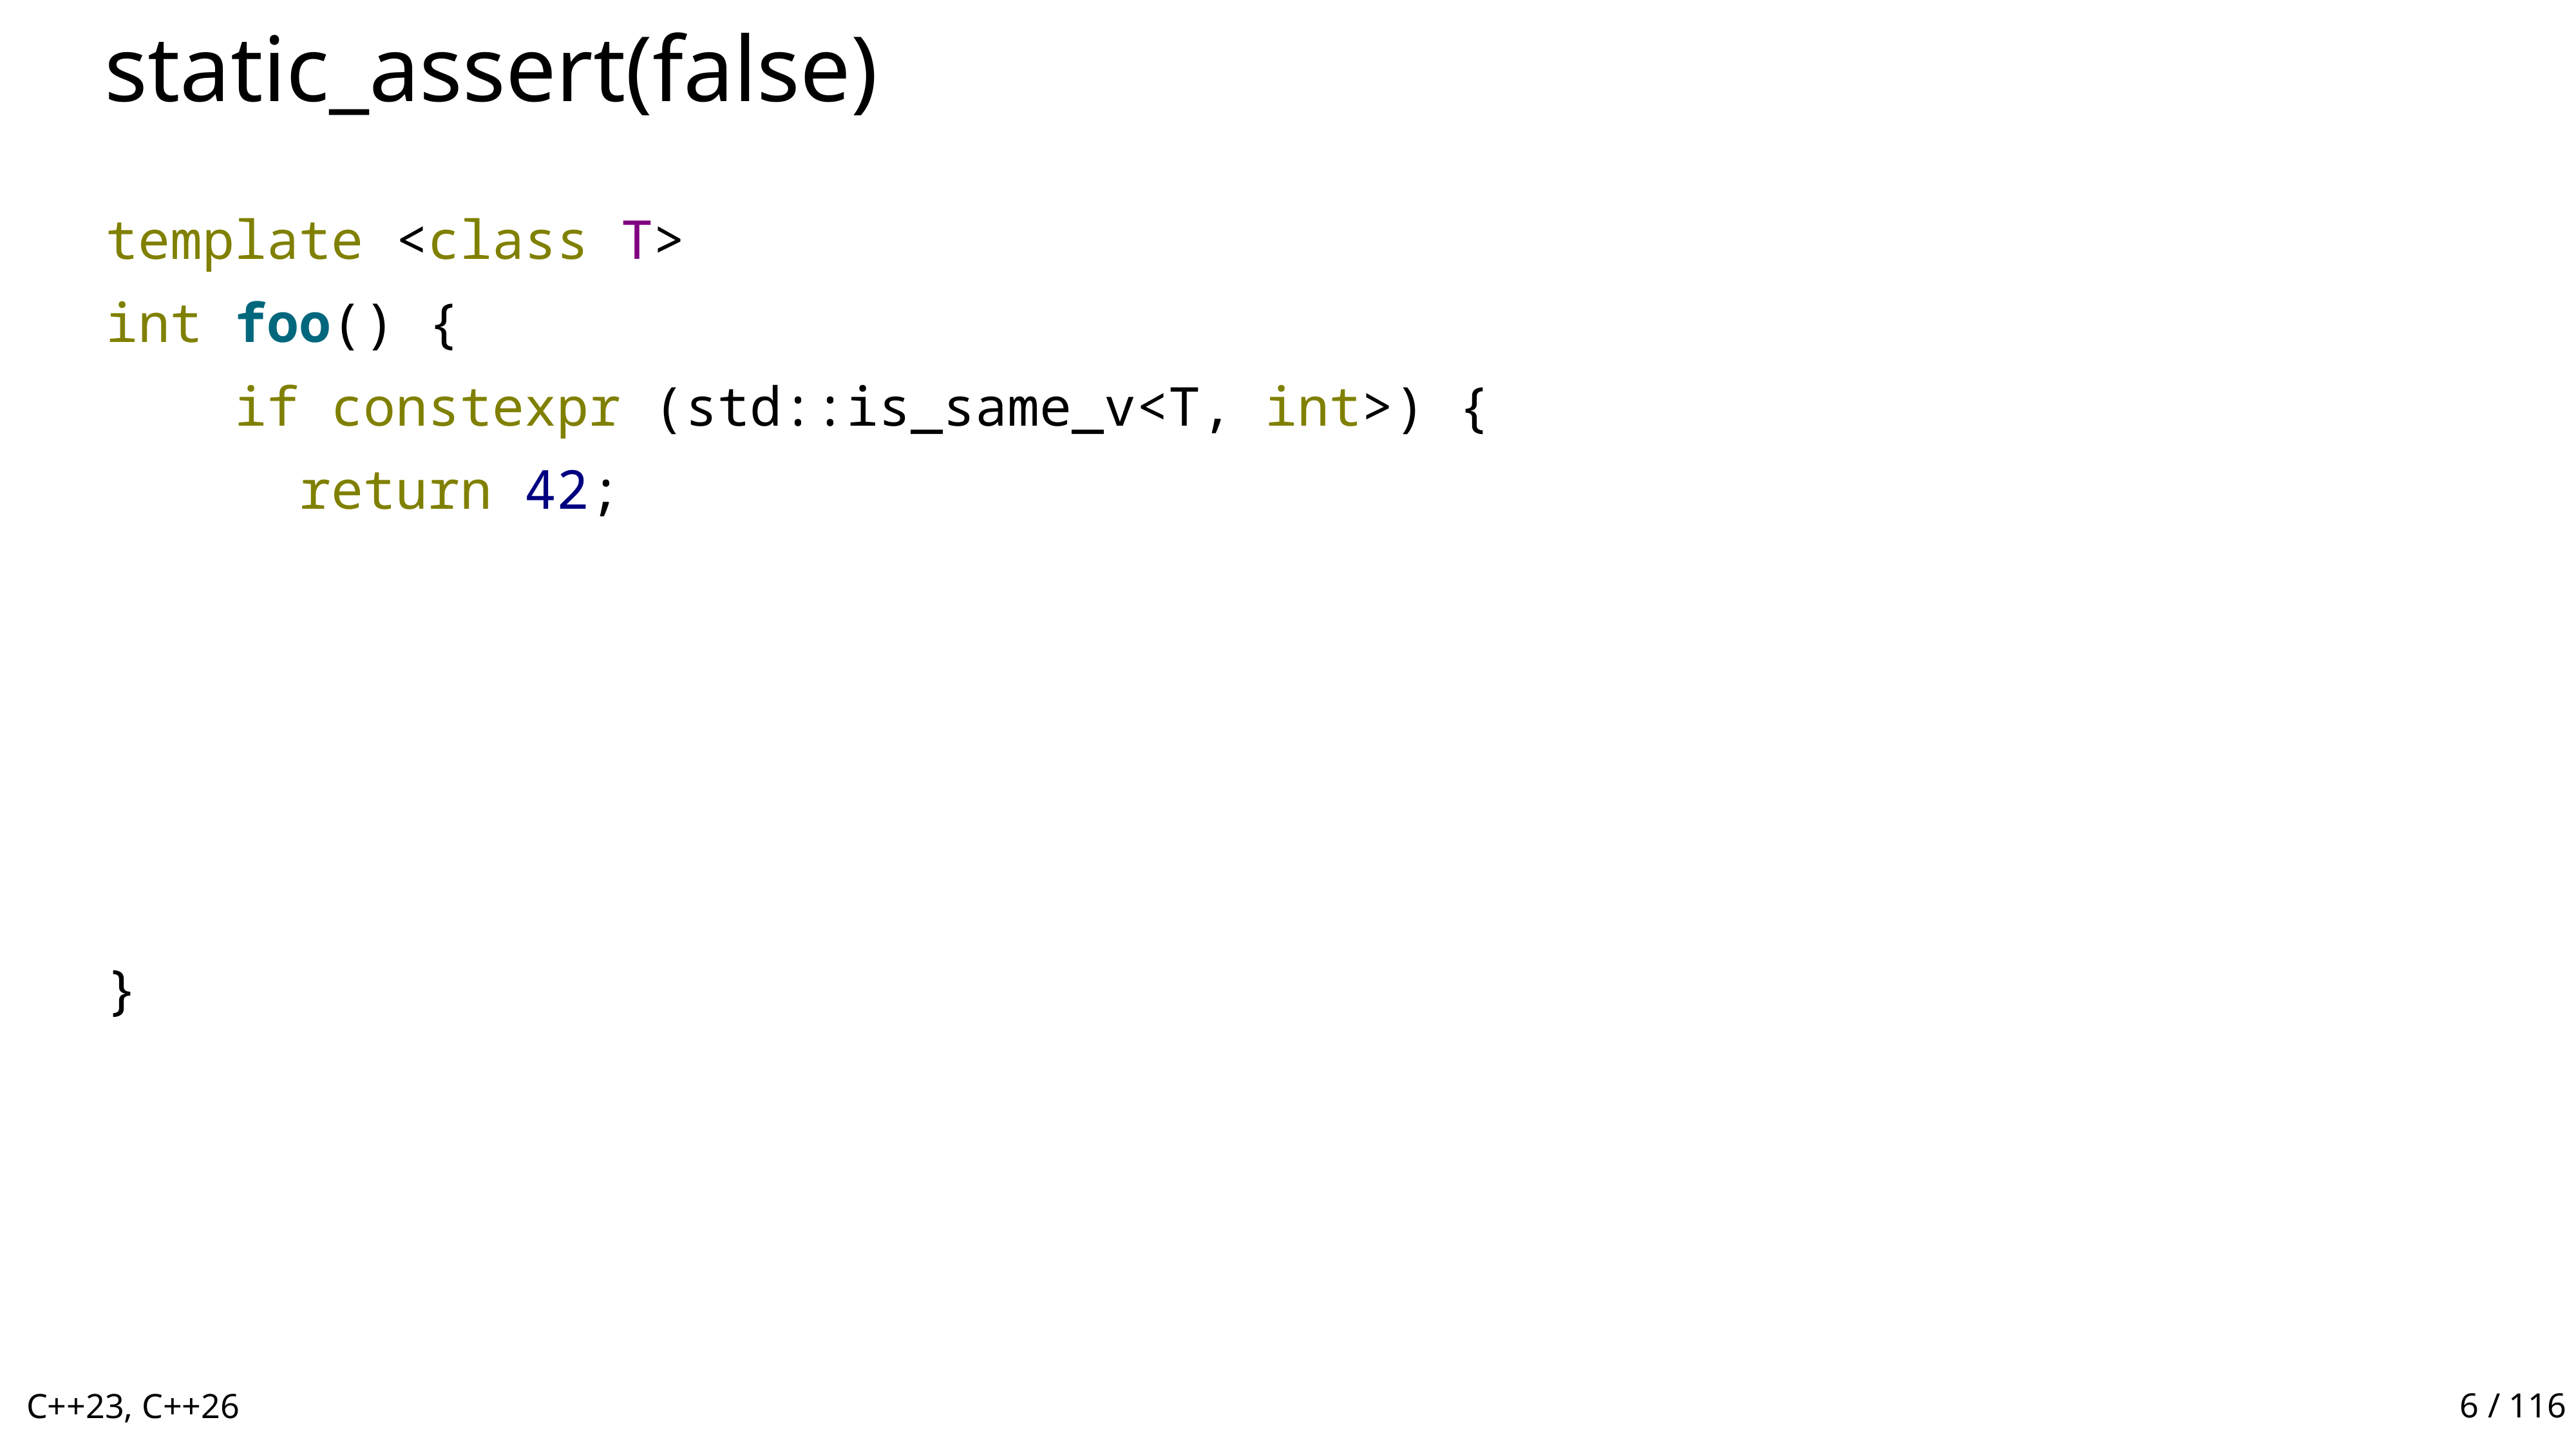

static_assert(false)
# template <class T>
int foo() {
 if constexpr (std::is_same_v<T, int>) {
 return 42;
}
C++23, C++26